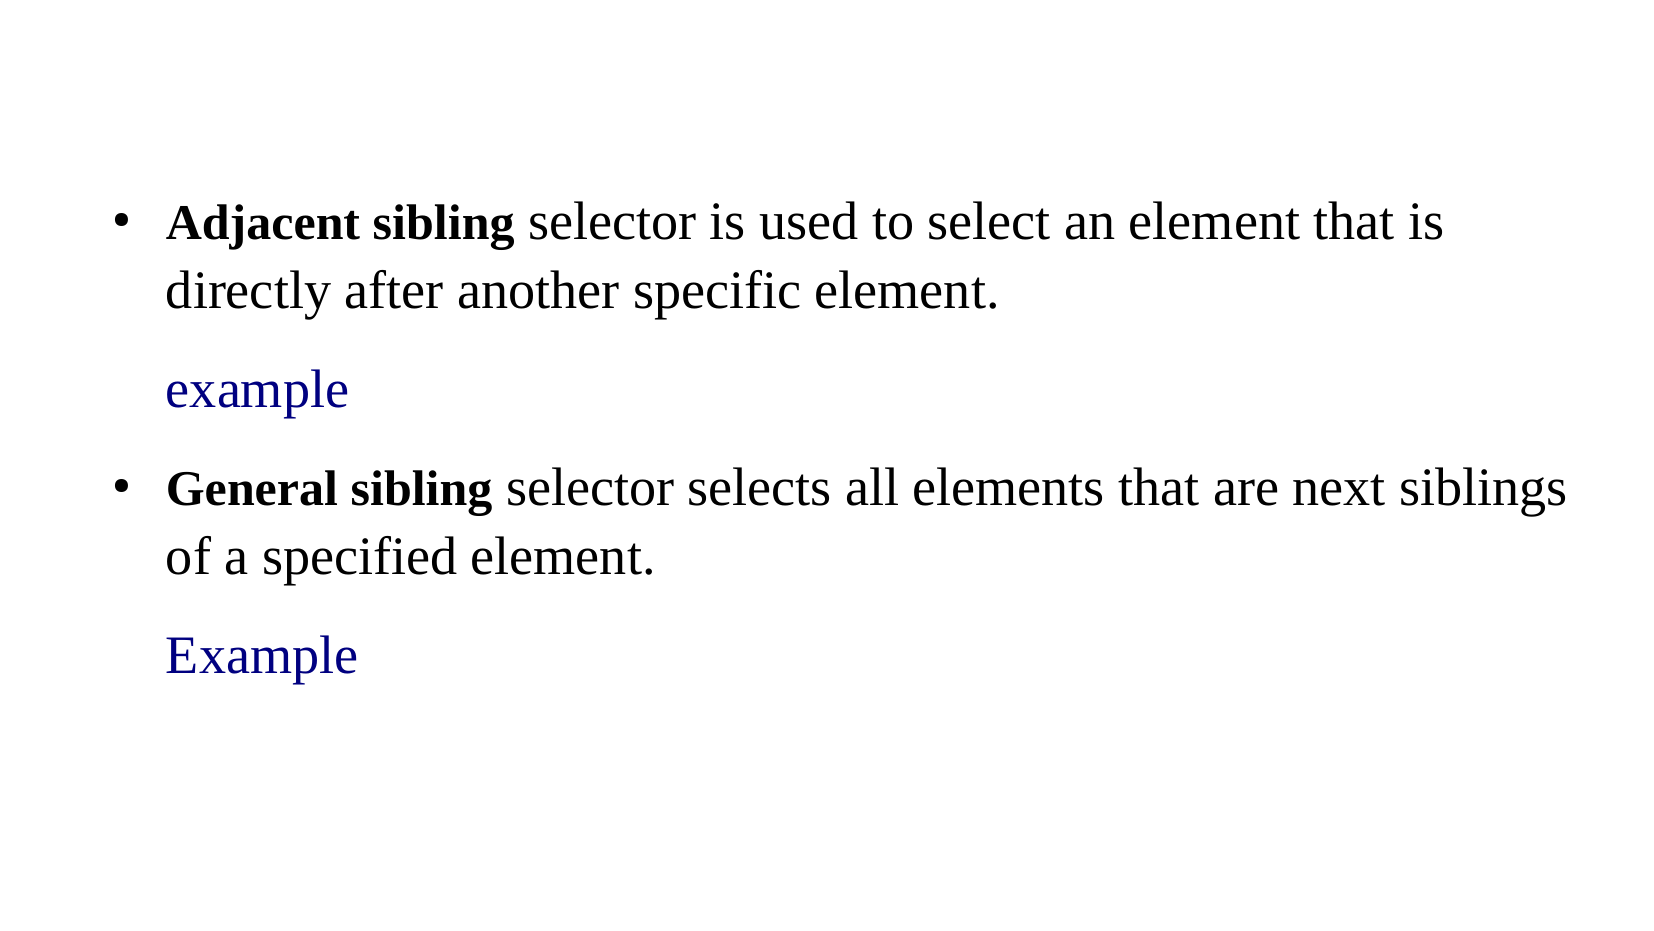

# Adjacent sibling selector is used to select an element that is directly after another specific element.
example
General sibling selector selects all elements that are next siblings of a specified element.
Example